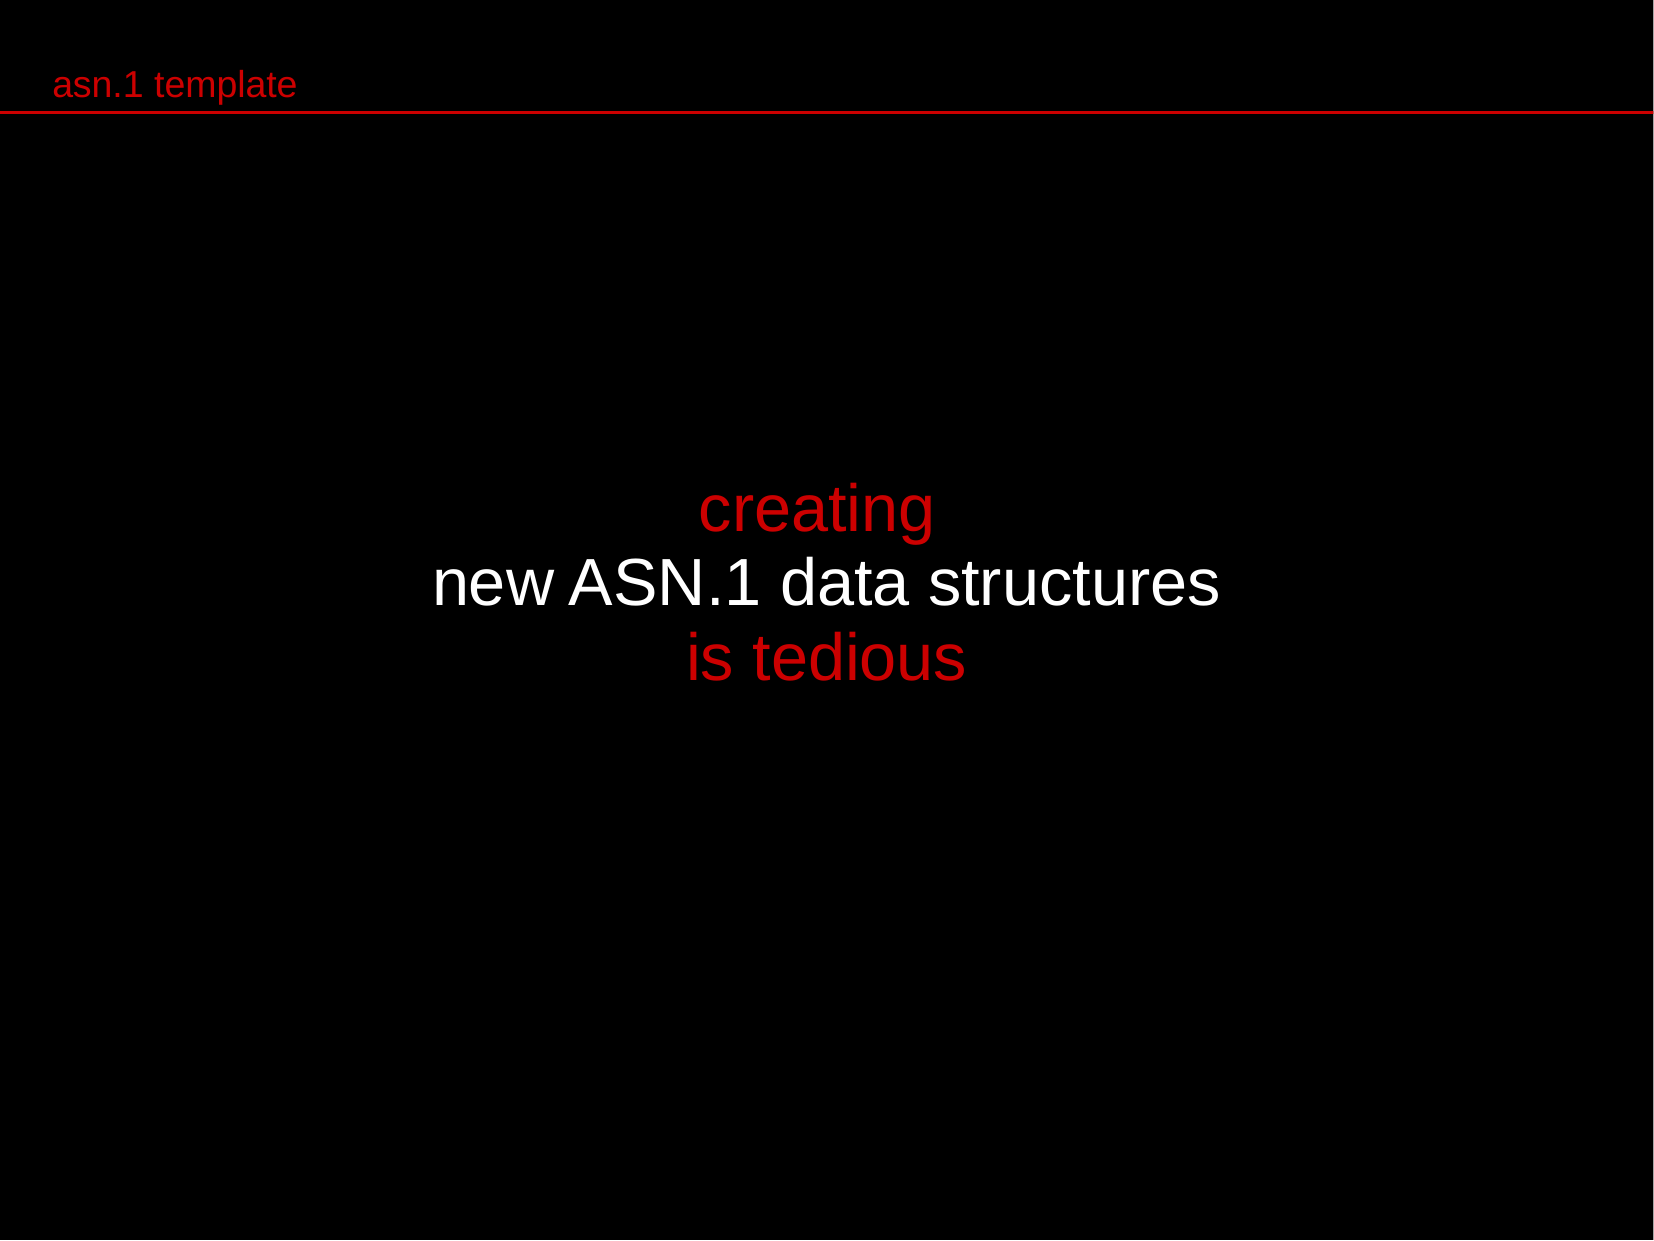

# creating
new ASN.1 data structures
is tedious
asn.1 template